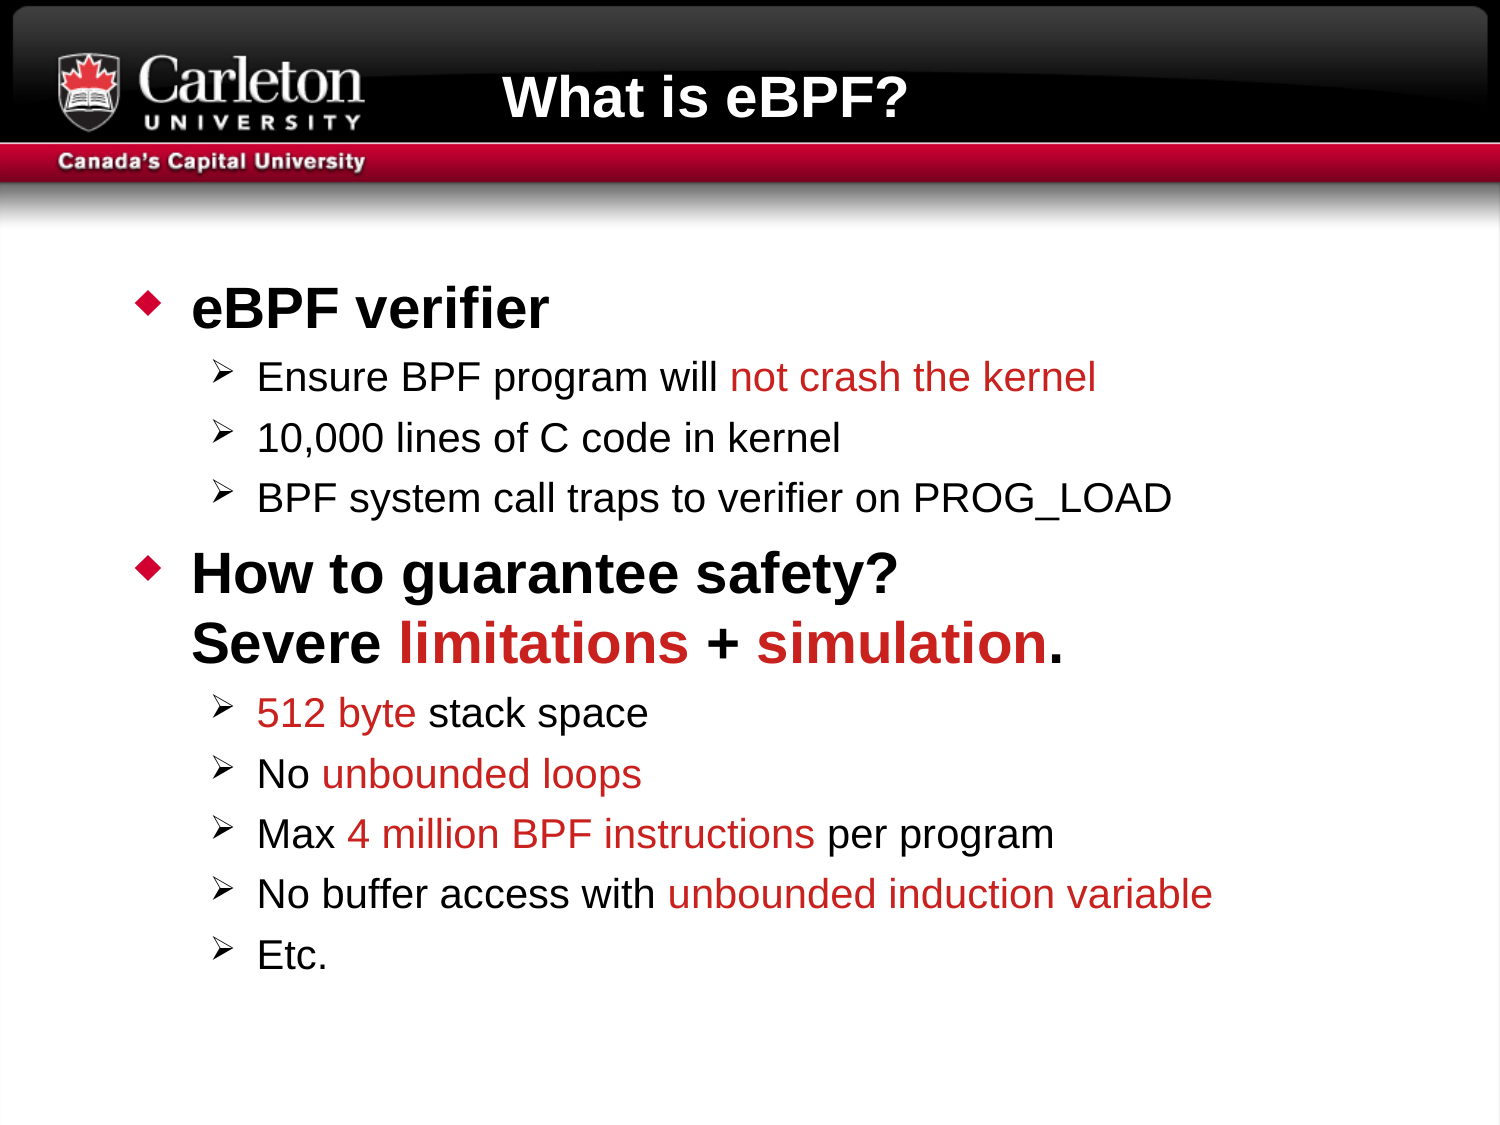

# What is eBPF?
eBPF verifier
Ensure BPF program will not crash the kernel
10,000 lines of C code in kernel
BPF system call traps to verifier on PROG_LOAD
How to guarantee safety?
Severe limitations + simulation.
512 byte stack space
No unbounded loops
Max 4 million BPF instructions per program
No buffer access with unbounded induction variable
Etc.